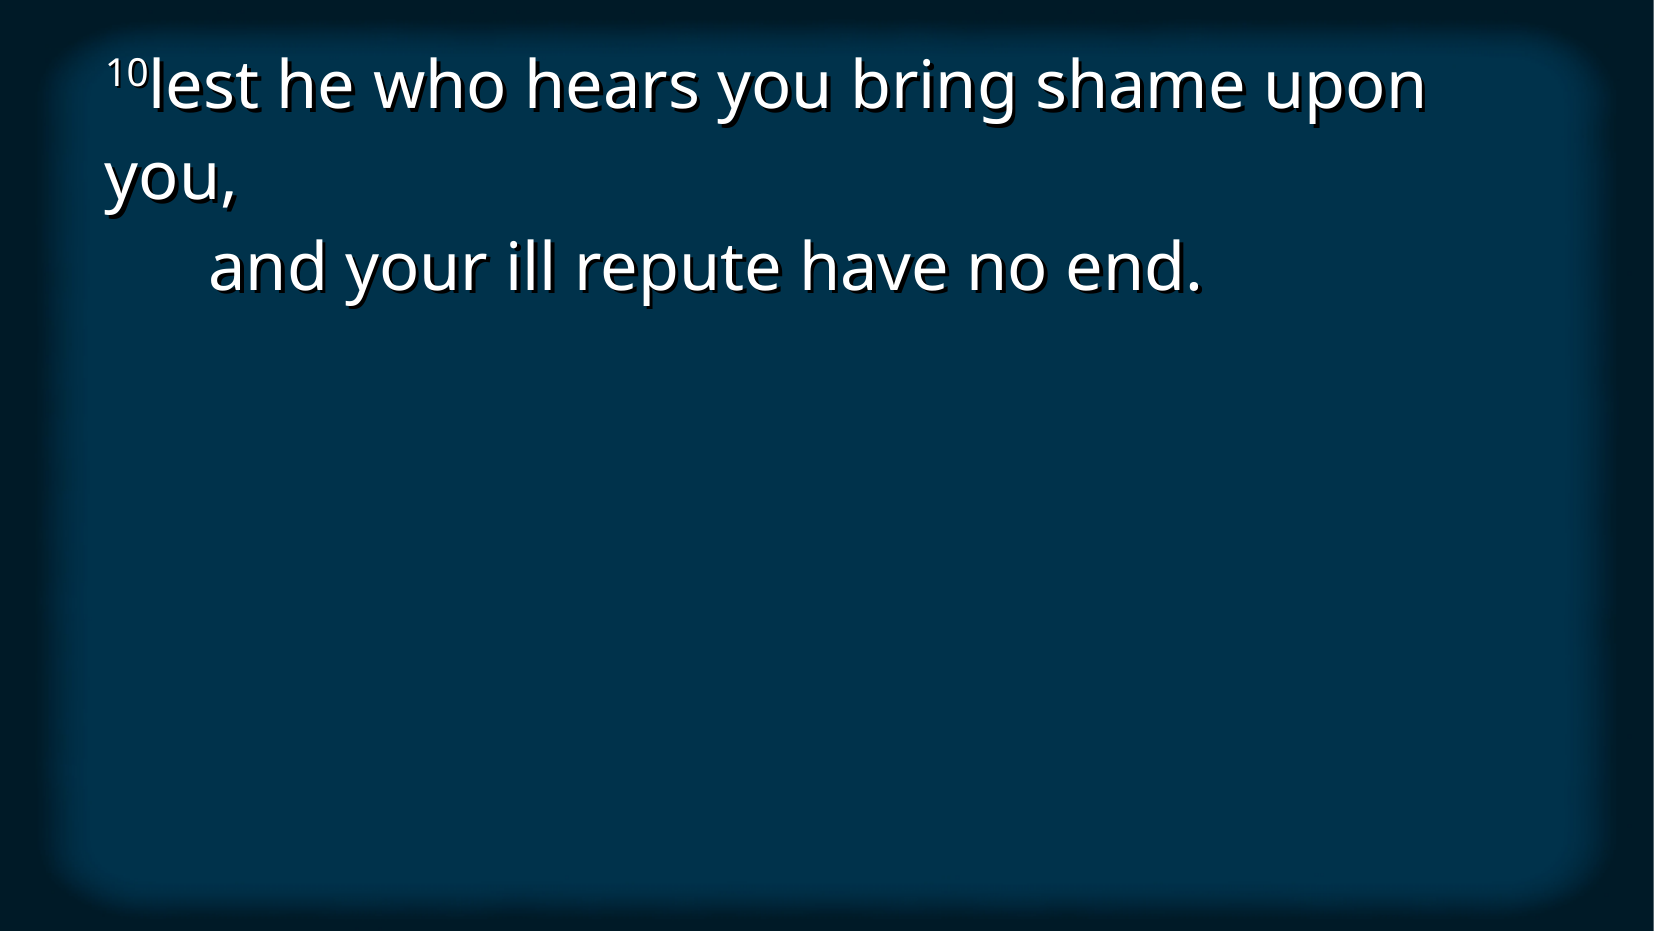

10lest he who hears you bring shame upon you,
 and your ill repute have no end.